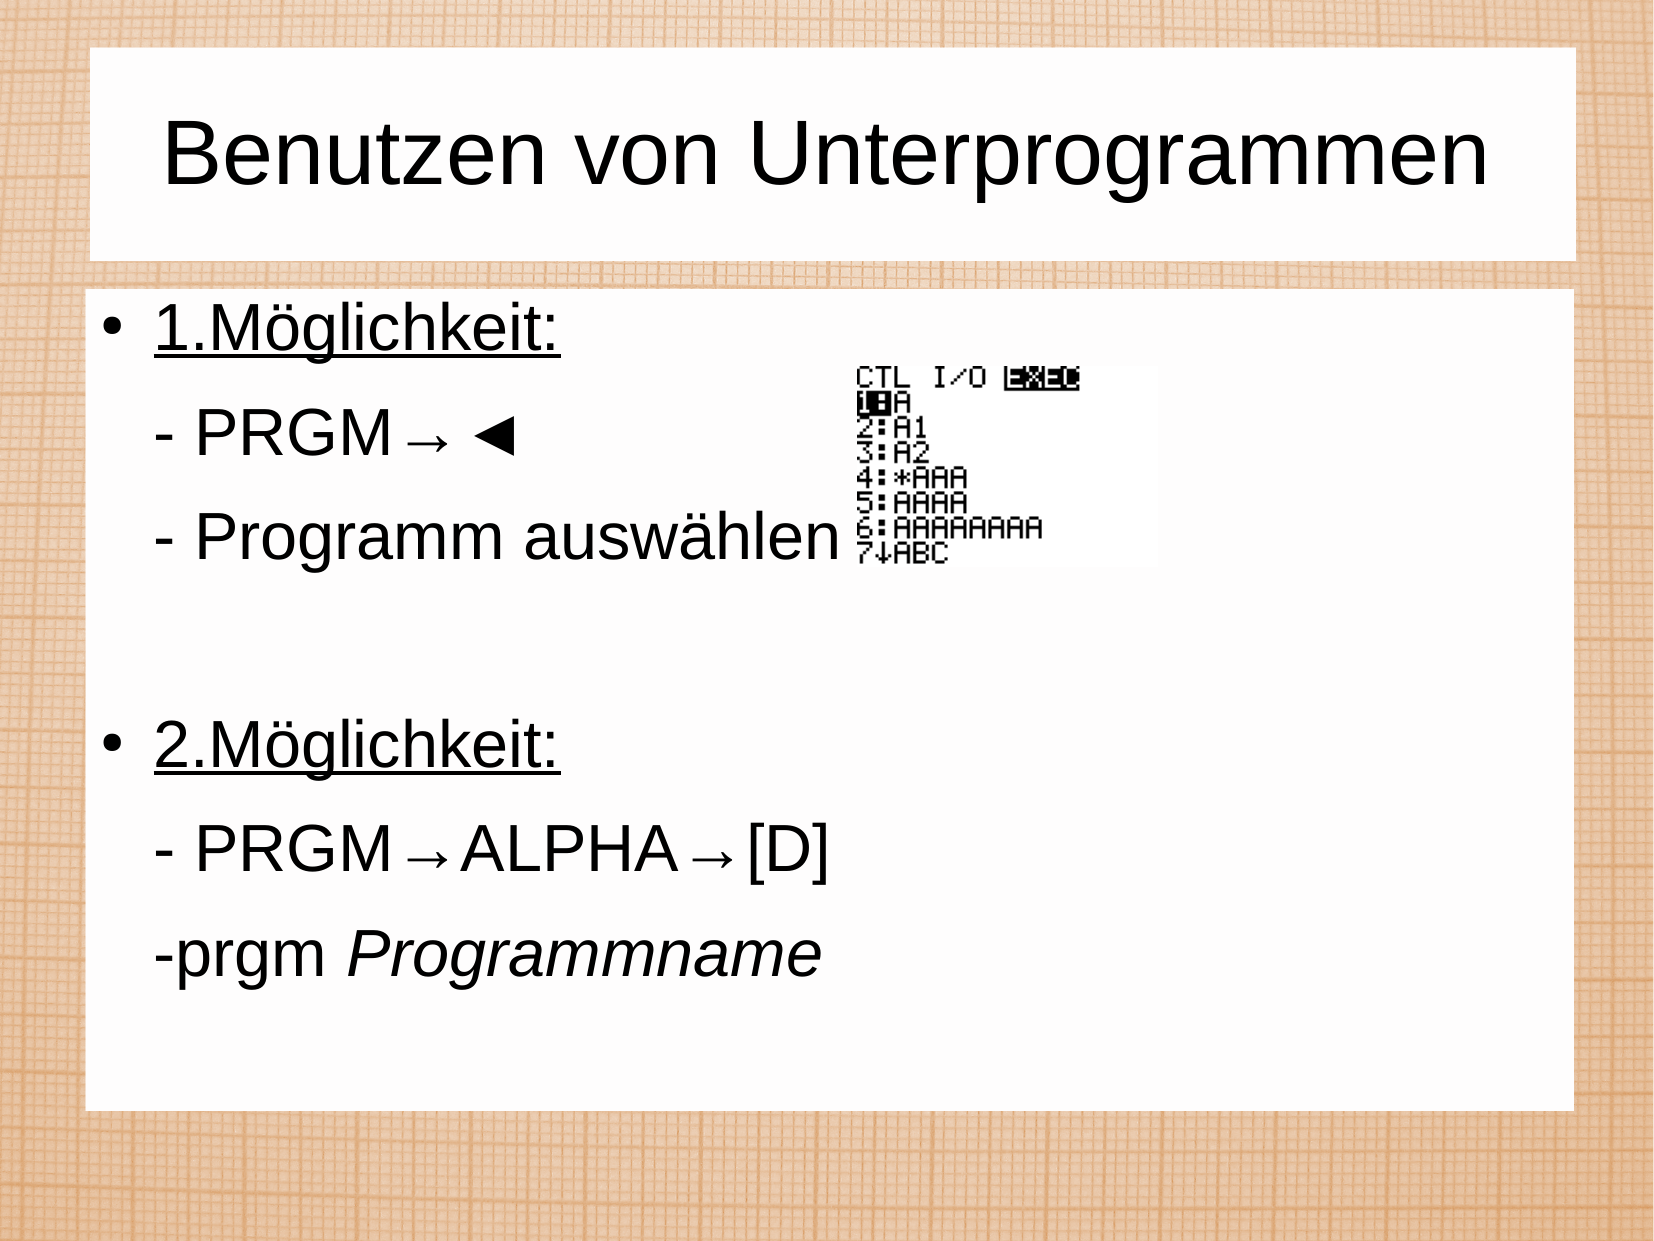

# Benutzen von Unterprogrammen
1.Möglichkeit:
- PRGM→◄
- Programm auswählen
2.Möglichkeit:
- PRGM→ALPHA→[D]
-prgm Programmname